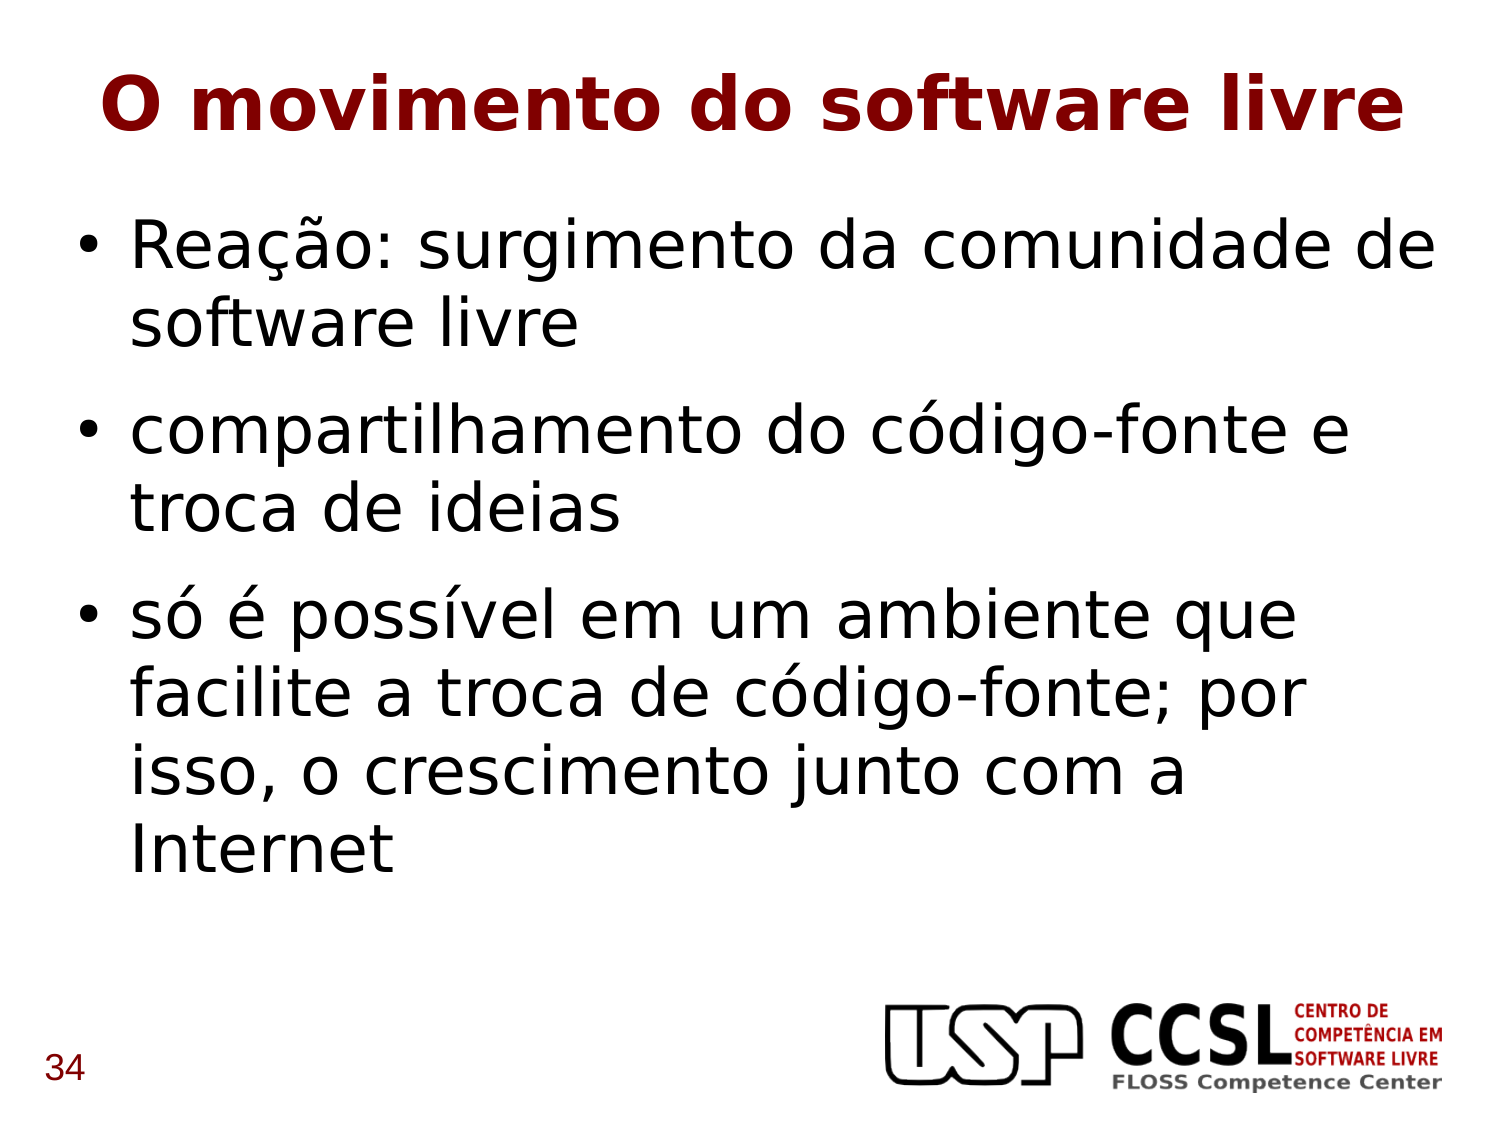

# O movimento do software livre
Reação: surgimento da comunidade de software livre
compartilhamento do código-fonte e troca de ideias
só é possível em um ambiente que facilite a troca de código-fonte; por isso, o crescimento junto com a Internet